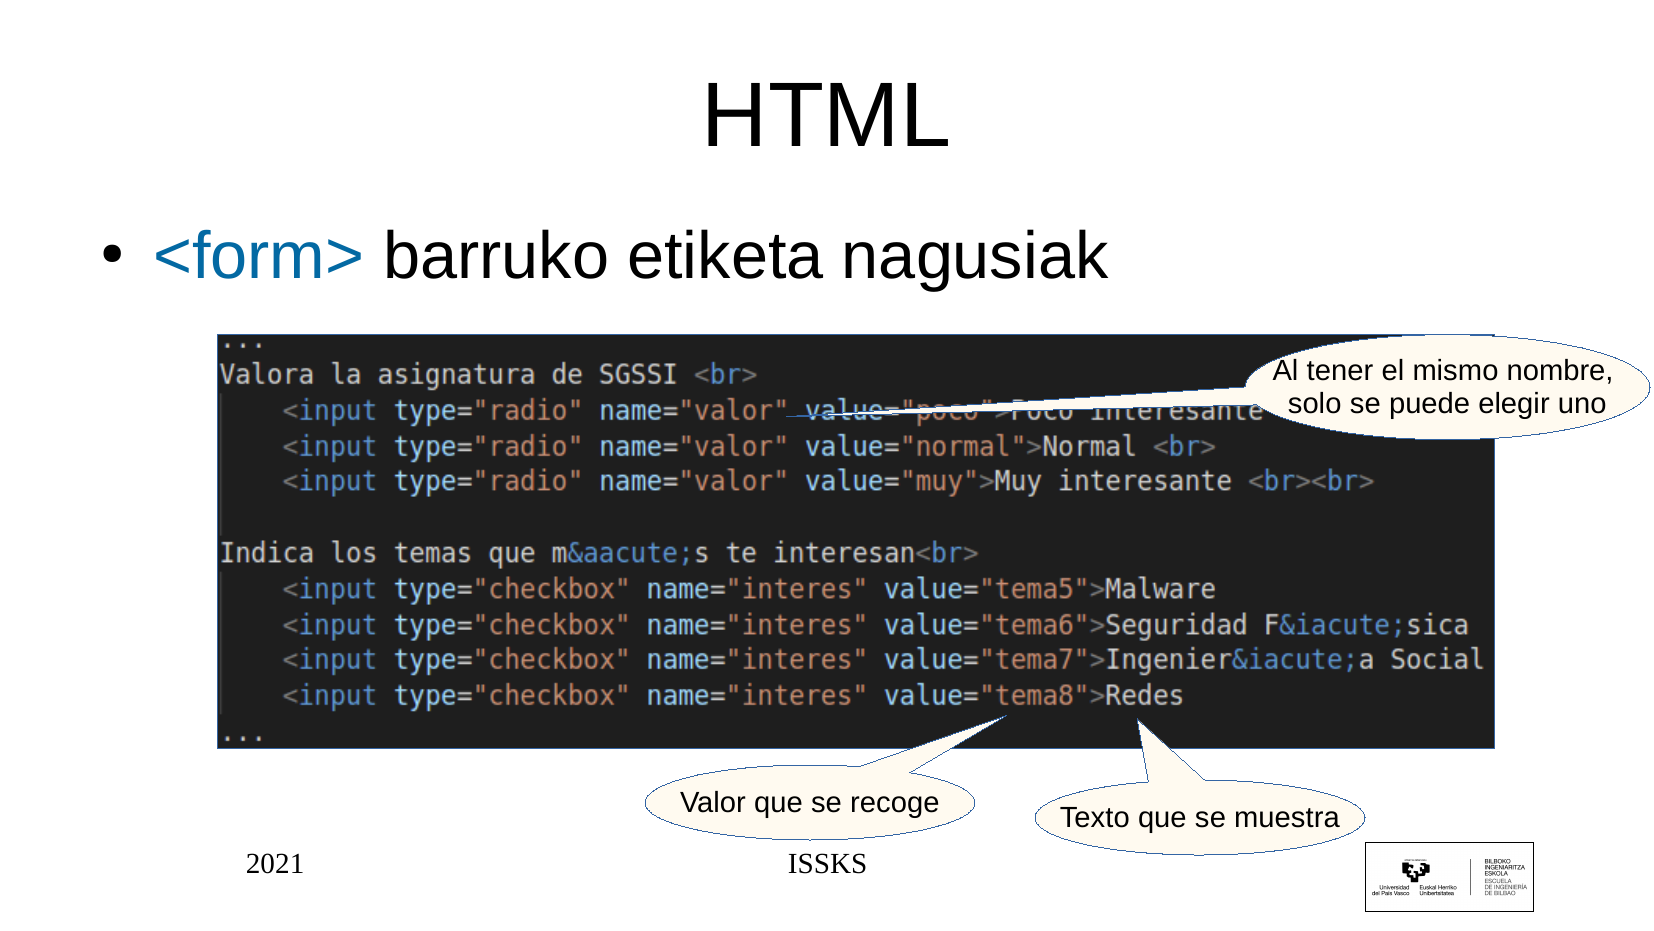

# HTML
<form> barruko etiketa nagusiak
Al tener el mismo nombre,
solo se puede elegir uno
Valor que se recoge
Texto que se muestra